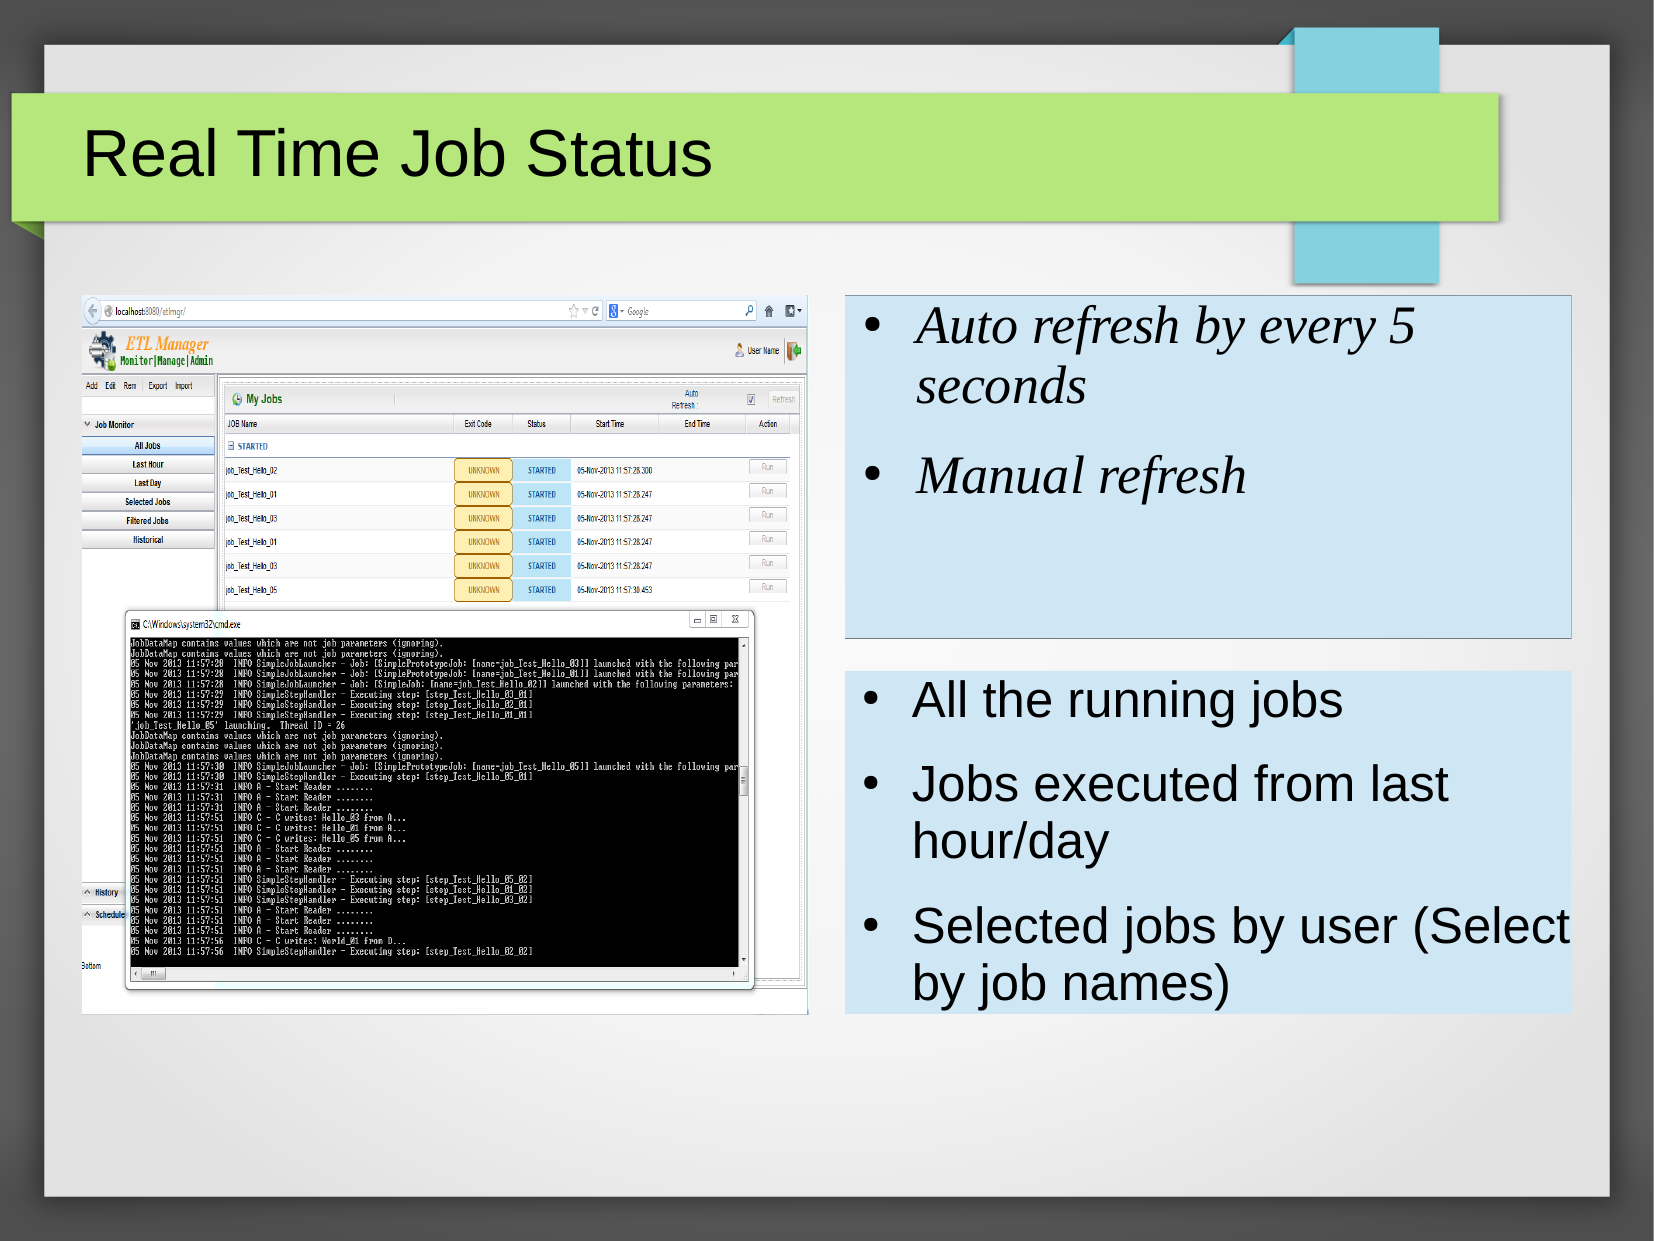

# Real Time Job Status
Auto refresh by every 5 seconds
Manual refresh
All the running jobs
Jobs executed from last hour/day
Selected jobs by user (Select by job names)